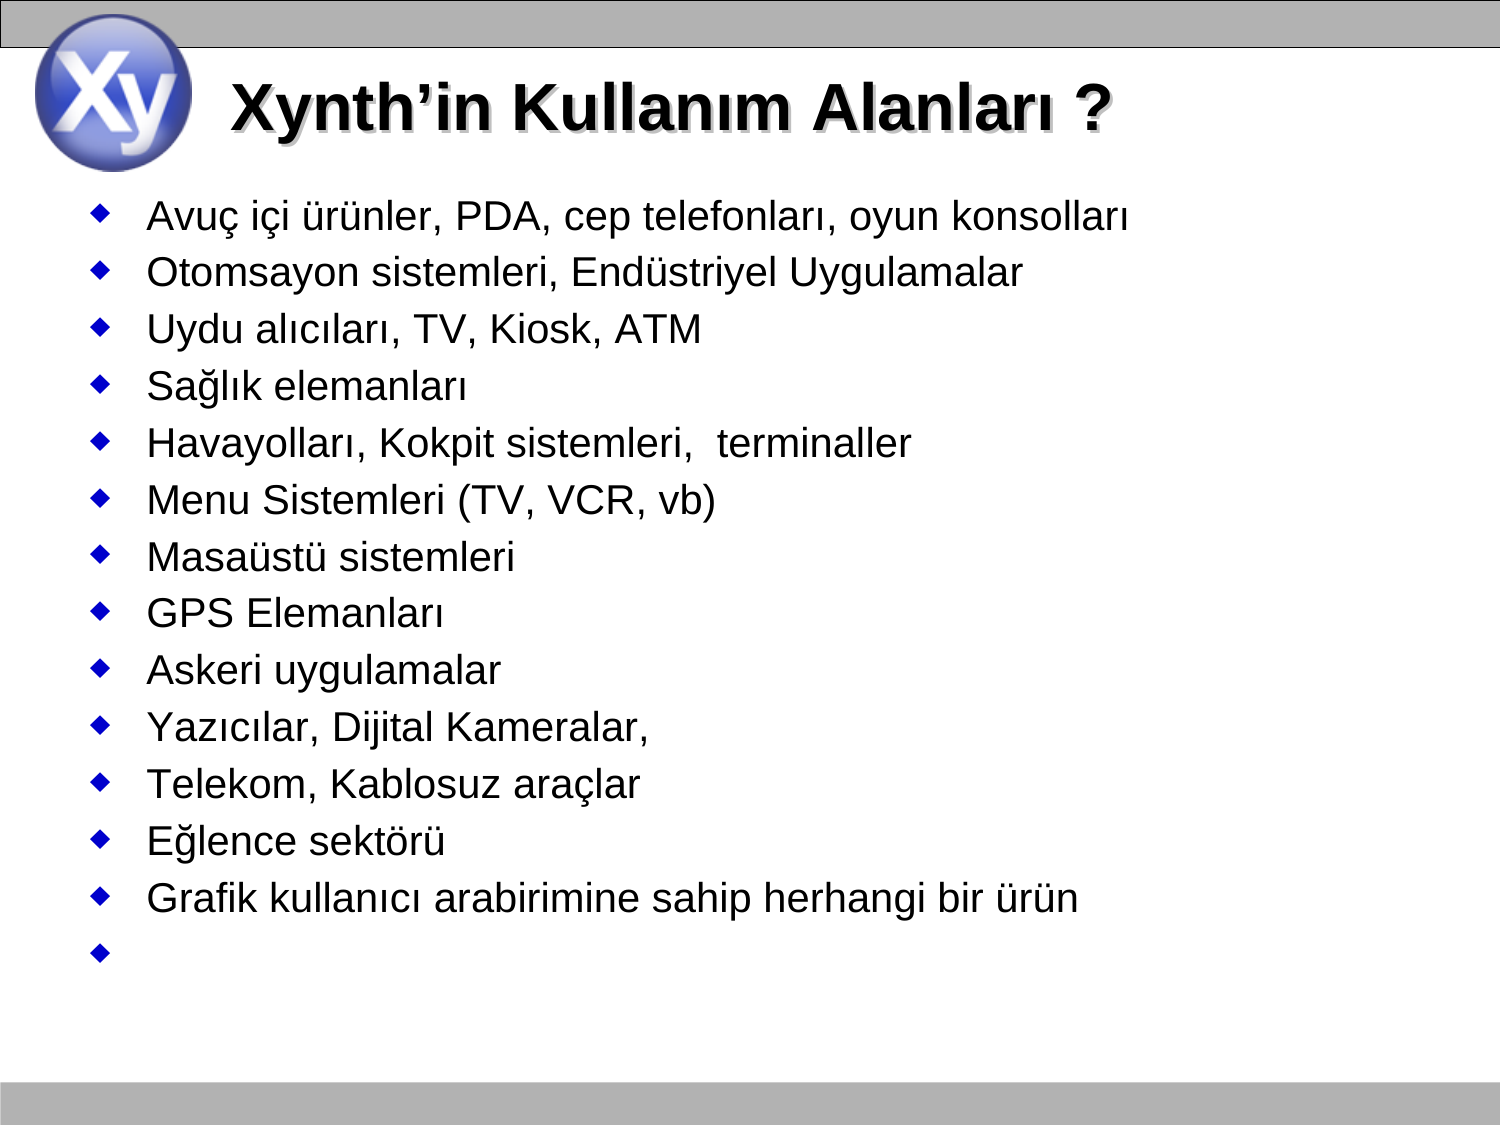

# Xynth’in Kullanım Alanları ?
Avuç içi ürünler, PDA, cep telefonları, oyun konsolları
Otomsayon sistemleri, Endüstriyel Uygulamalar
Uydu alıcıları, TV, Kiosk, ATM
Sağlık elemanları
Havayolları, Kokpit sistemleri, terminaller
Menu Sistemleri (TV, VCR, vb)
Masaüstü sistemleri
GPS Elemanları
Askeri uygulamalar
Yazıcılar, Dijital Kameralar,
Telekom, Kablosuz araçlar
Eğlence sektörü
Grafik kullanıcı arabirimine sahip herhangi bir ürün